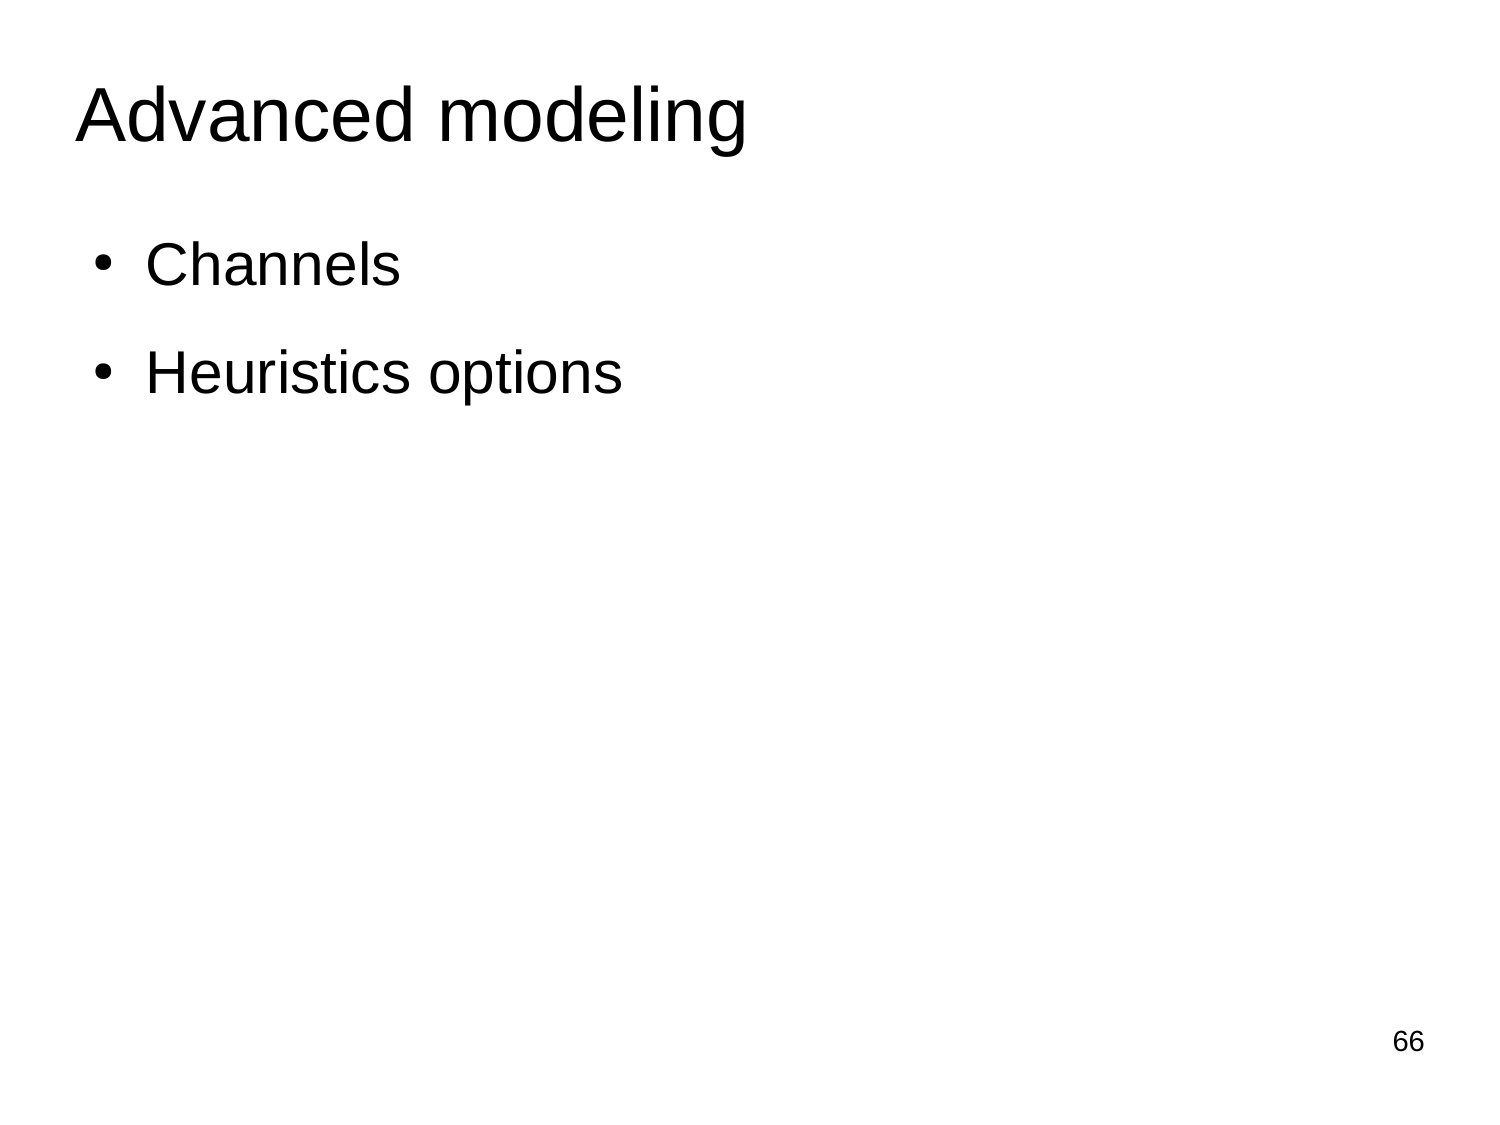

# Advanced modeling
Channels
Heuristics options
66